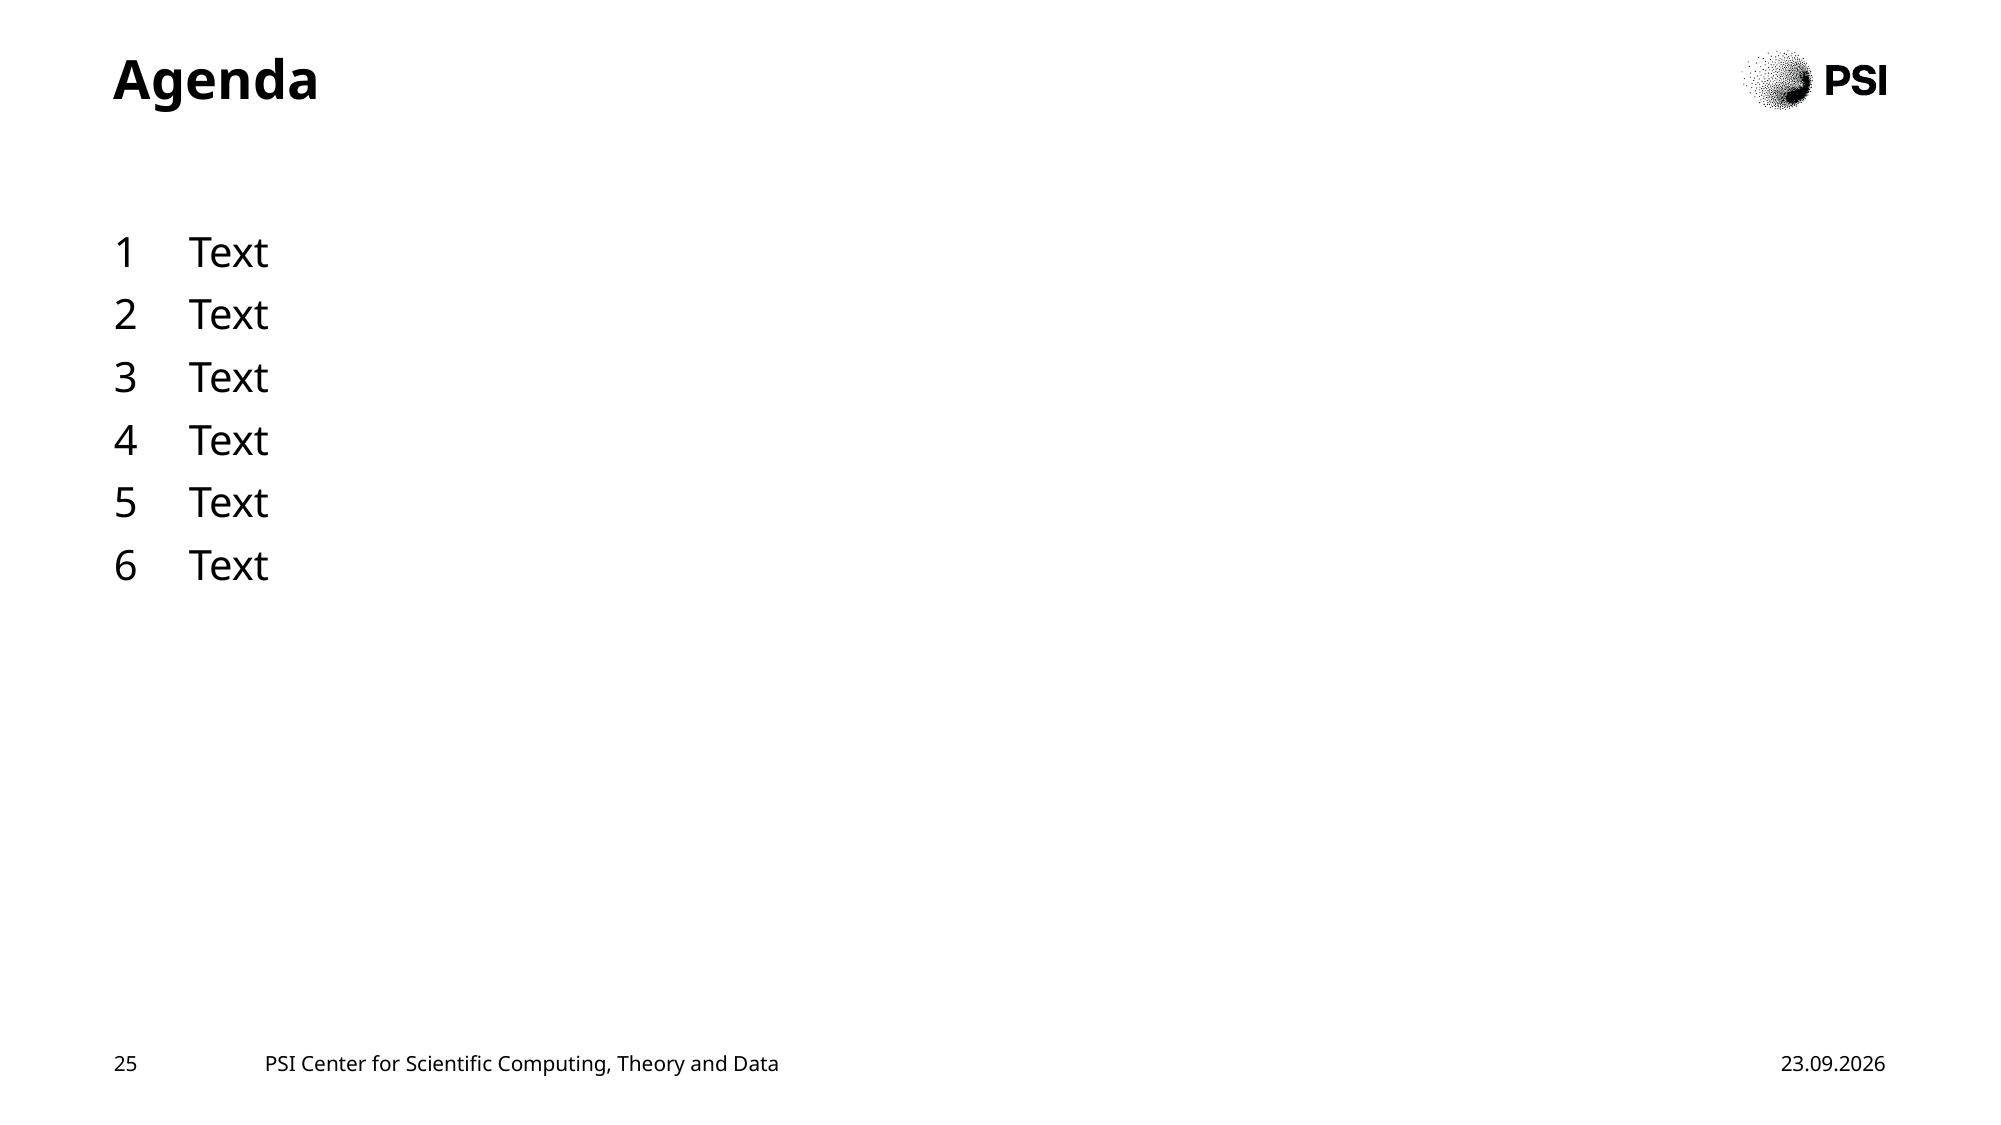

# Agenda
Text
Text
Text
Text
Text
Text
25
PSI Center for Scientific Computing, Theory and Data